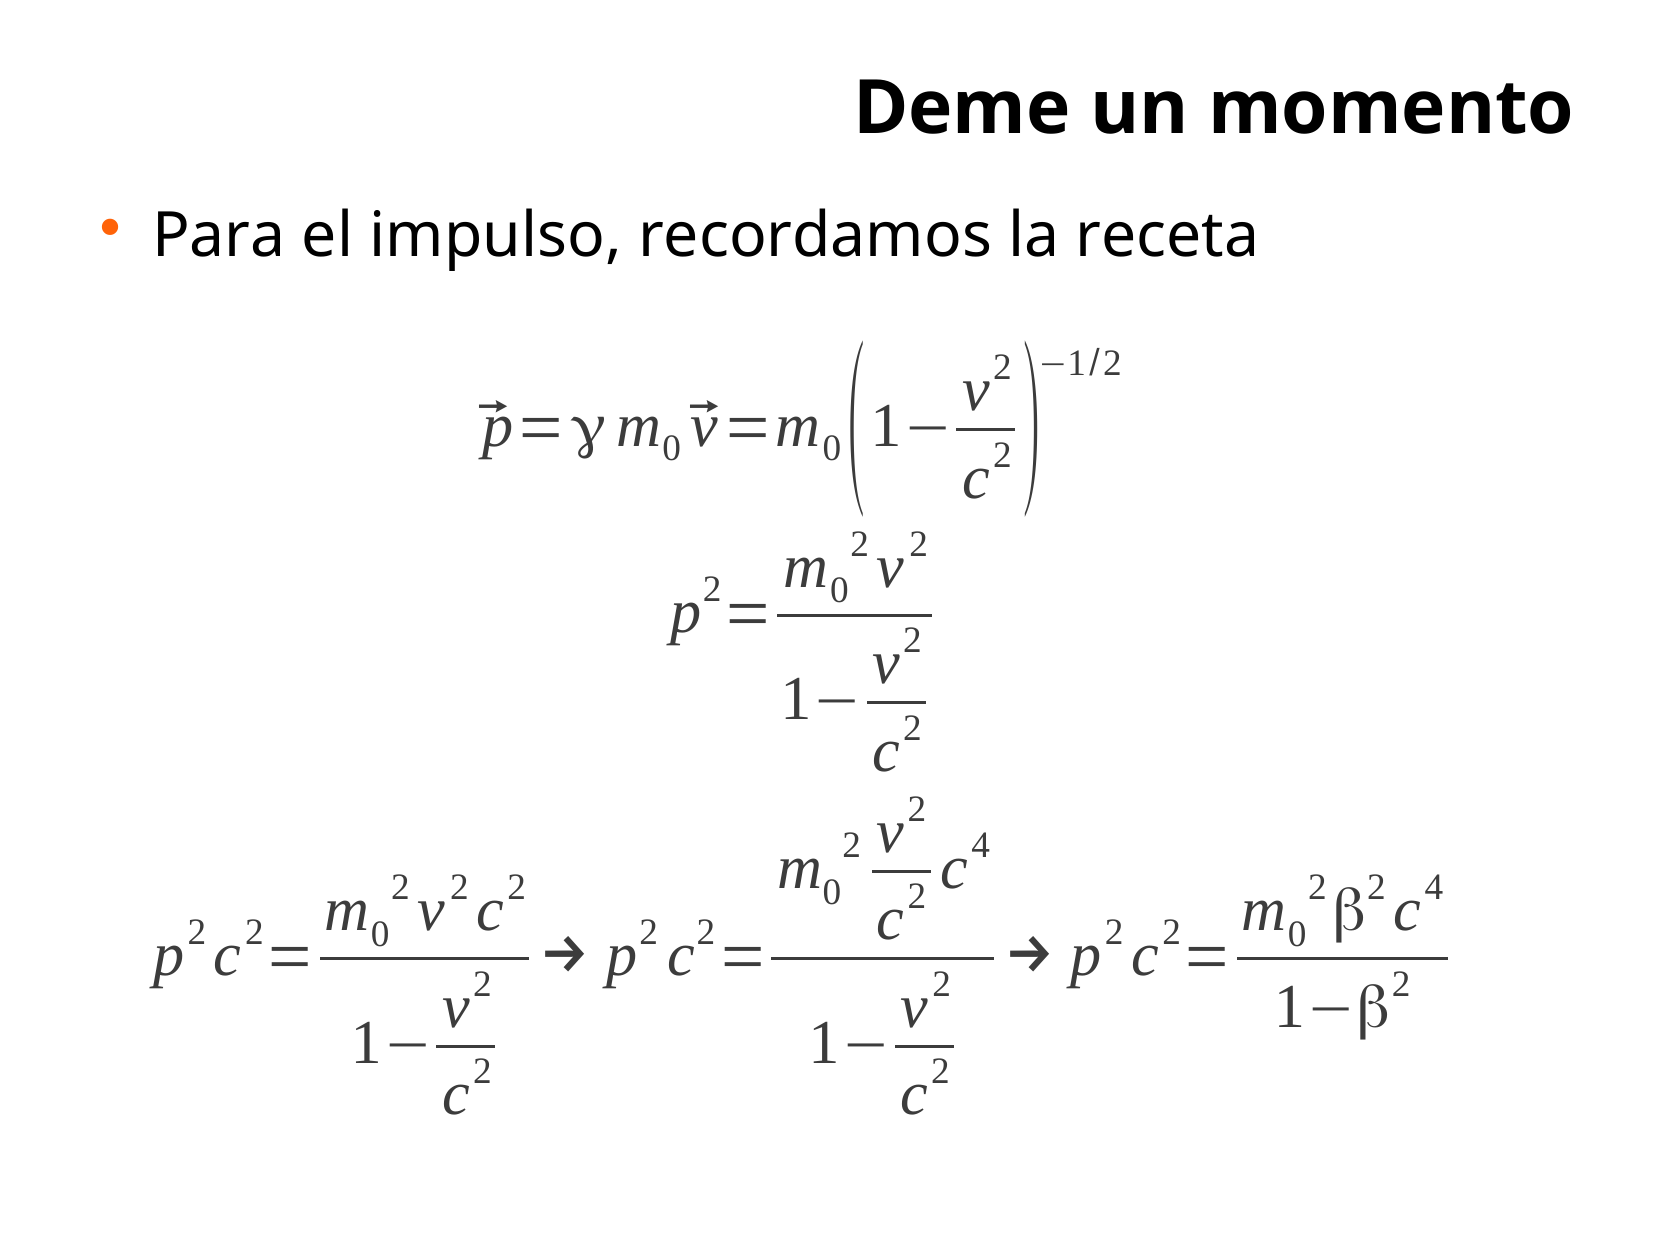

# Deme un momento
Para el impulso, recordamos la receta